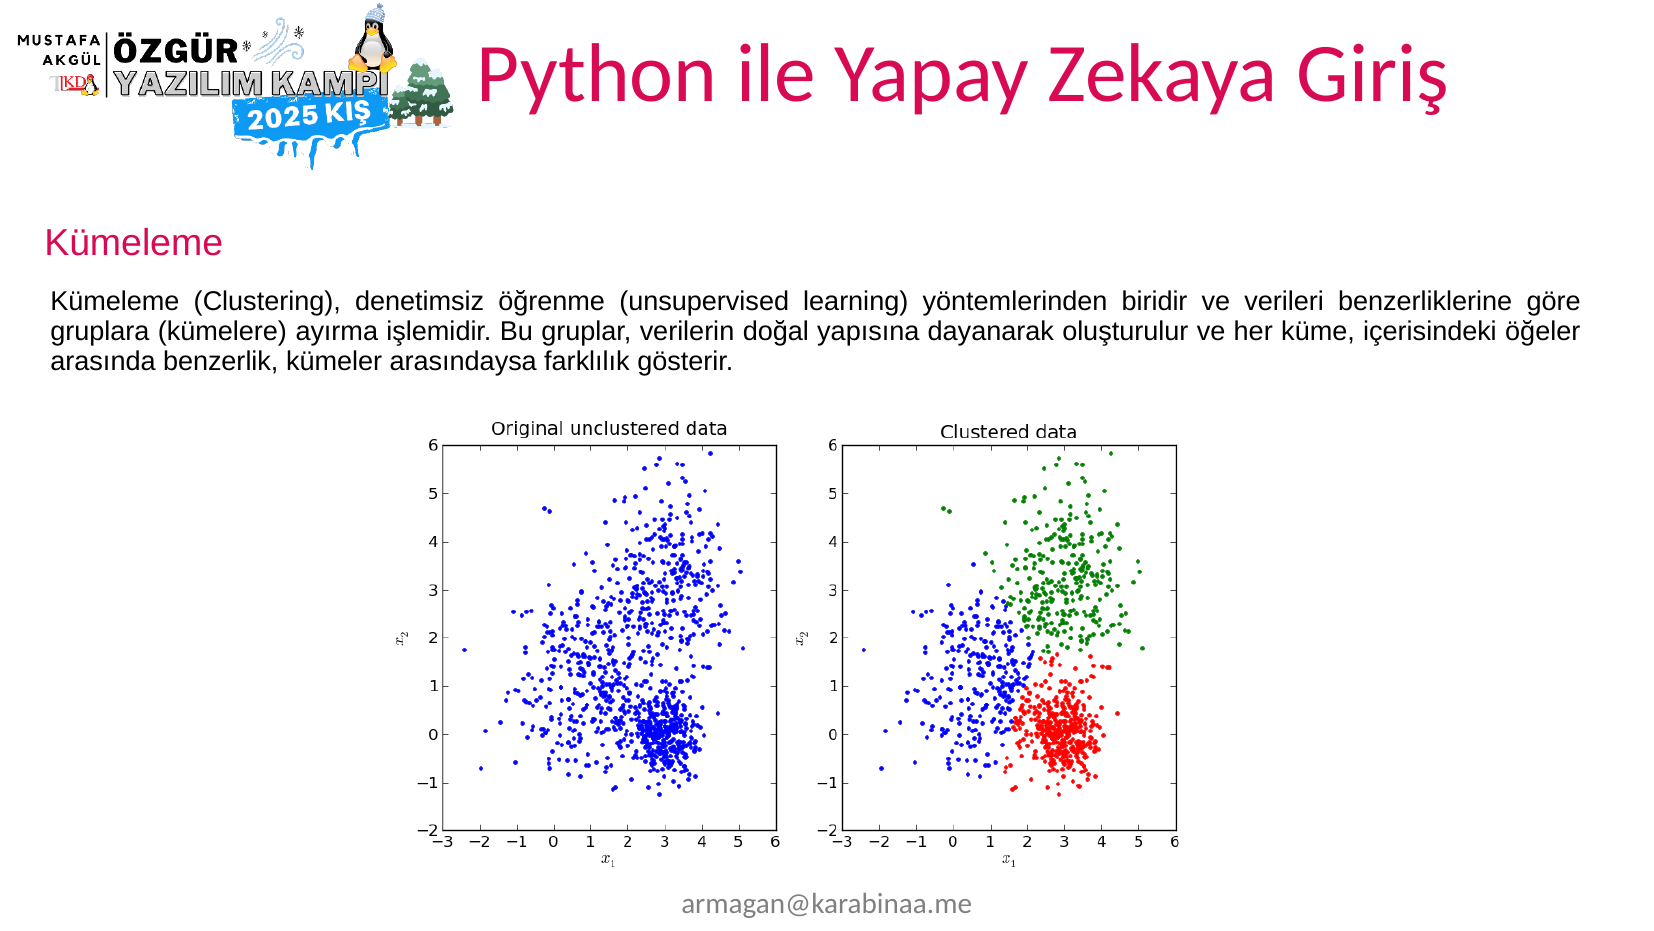

Python ile Yapay Zekaya Giriş
Kümeleme
Kümeleme (Clustering), denetimsiz öğrenme (unsupervised learning) yöntemlerinden biridir ve verileri benzerliklerine göre gruplara (kümelere) ayırma işlemidir. Bu gruplar, verilerin doğal yapısına dayanarak oluşturulur ve her küme, içerisindeki öğeler arasında benzerlik, kümeler arasındaysa farklılık gösterir.
armagan@karabinaa.me